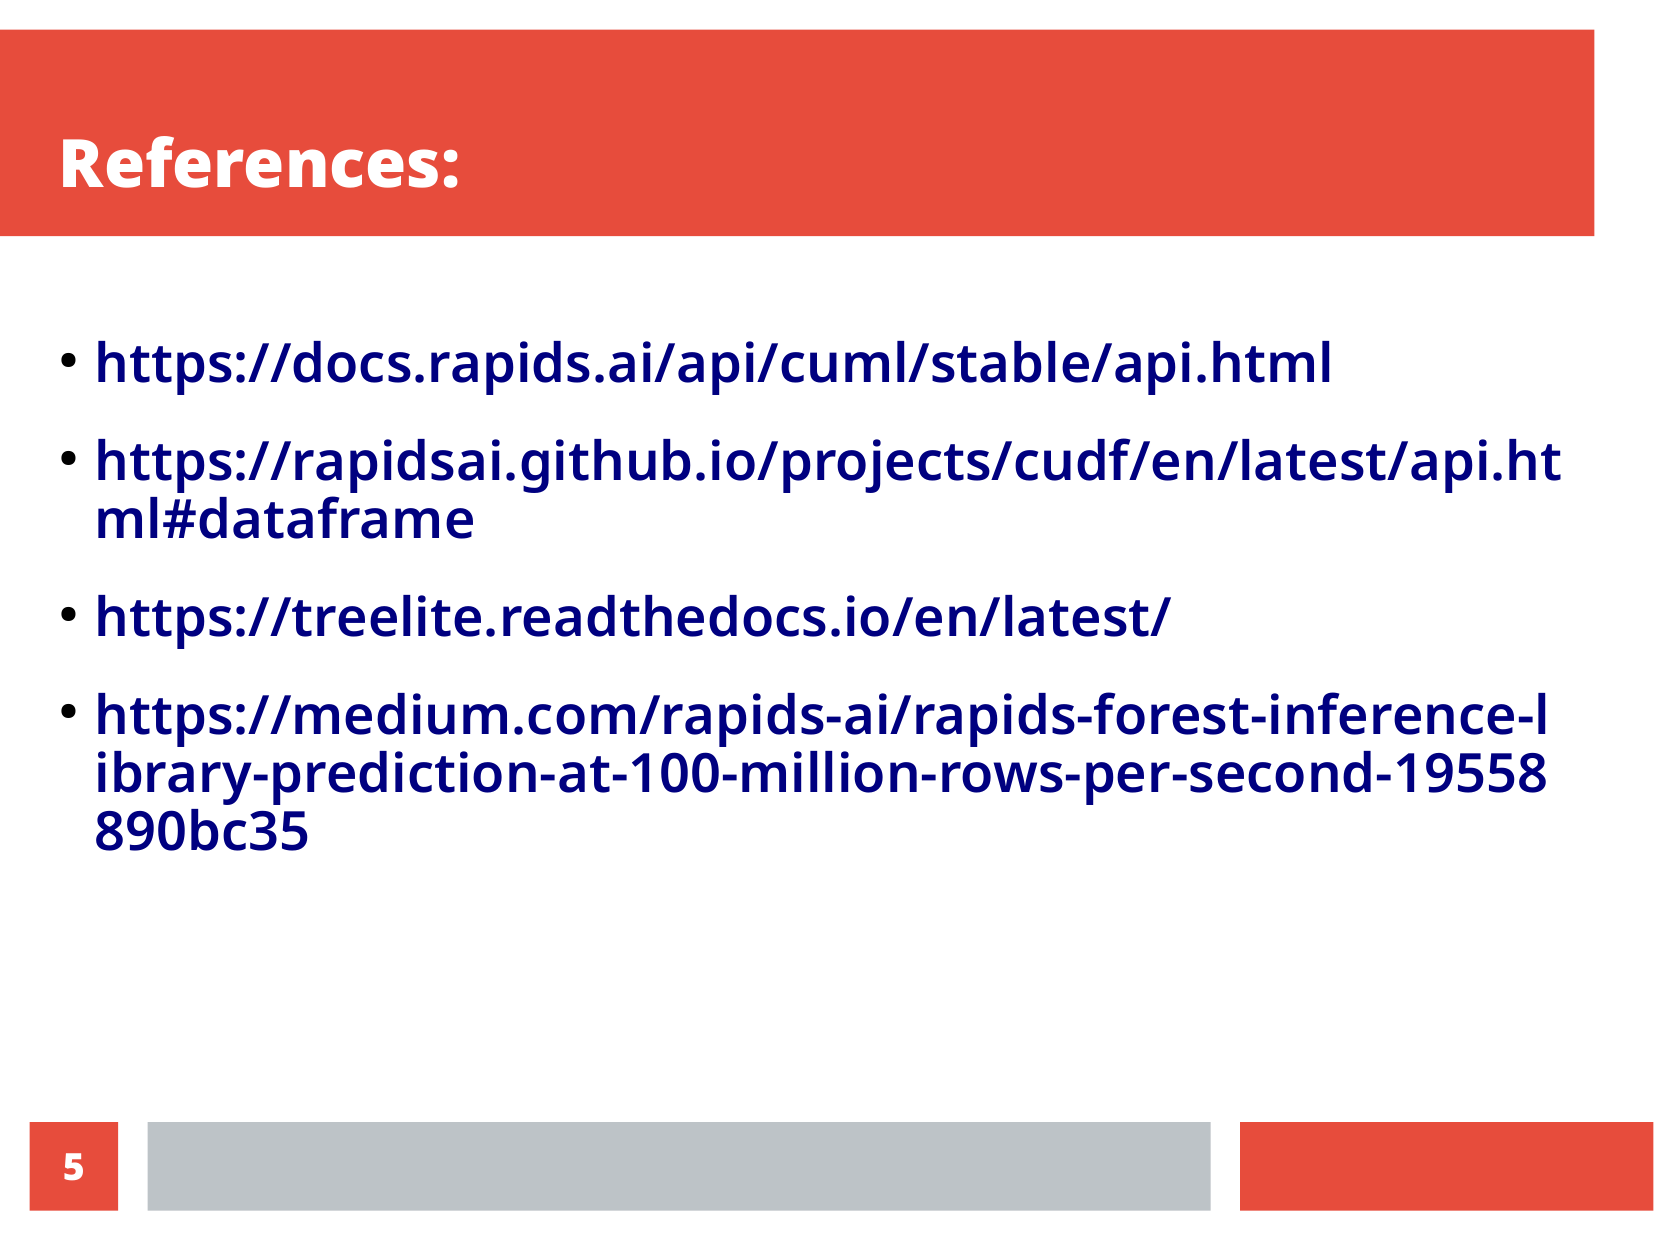

# References:
https://docs.rapids.ai/api/cuml/stable/api.html
https://rapidsai.github.io/projects/cudf/en/latest/api.html#dataframe
https://treelite.readthedocs.io/en/latest/
https://medium.com/rapids-ai/rapids-forest-inference-library-prediction-at-100-million-rows-per-second-19558890bc35
5